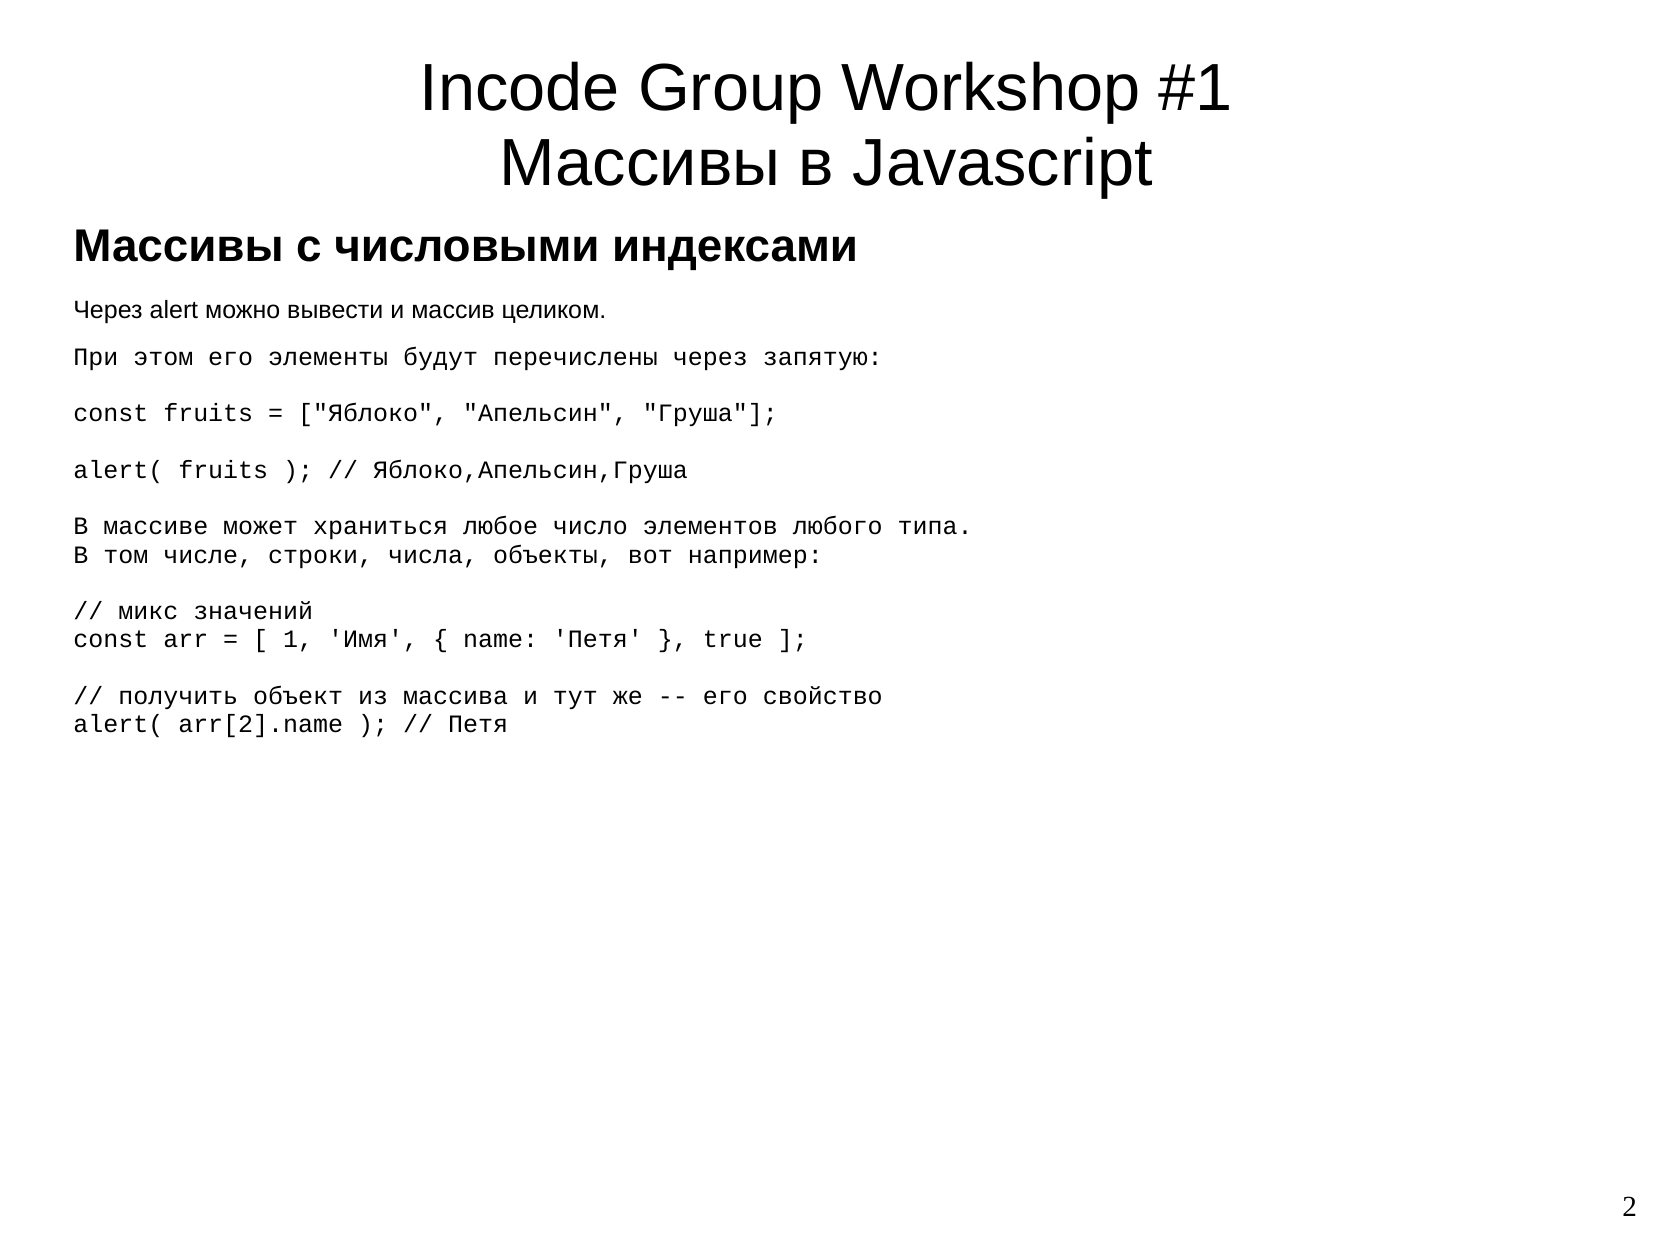

# Incode Group Workshop #1 Массивы в Javascript
Массивы с числовыми индексами
Через alert можно вывести и массив целиком.
При этом его элементы будут перечислены через запятую:
const fruits = ["Яблоко", "Апельсин", "Груша"];
alert( fruits ); // Яблоко,Апельсин,Груша
В массиве может храниться любое число элементов любого типа.
В том числе, строки, числа, объекты, вот например:
// микс значений
const arr = [ 1, 'Имя', { name: 'Петя' }, true ];
// получить объект из массива и тут же -- его свойство
alert( arr[2].name ); // Петя
2